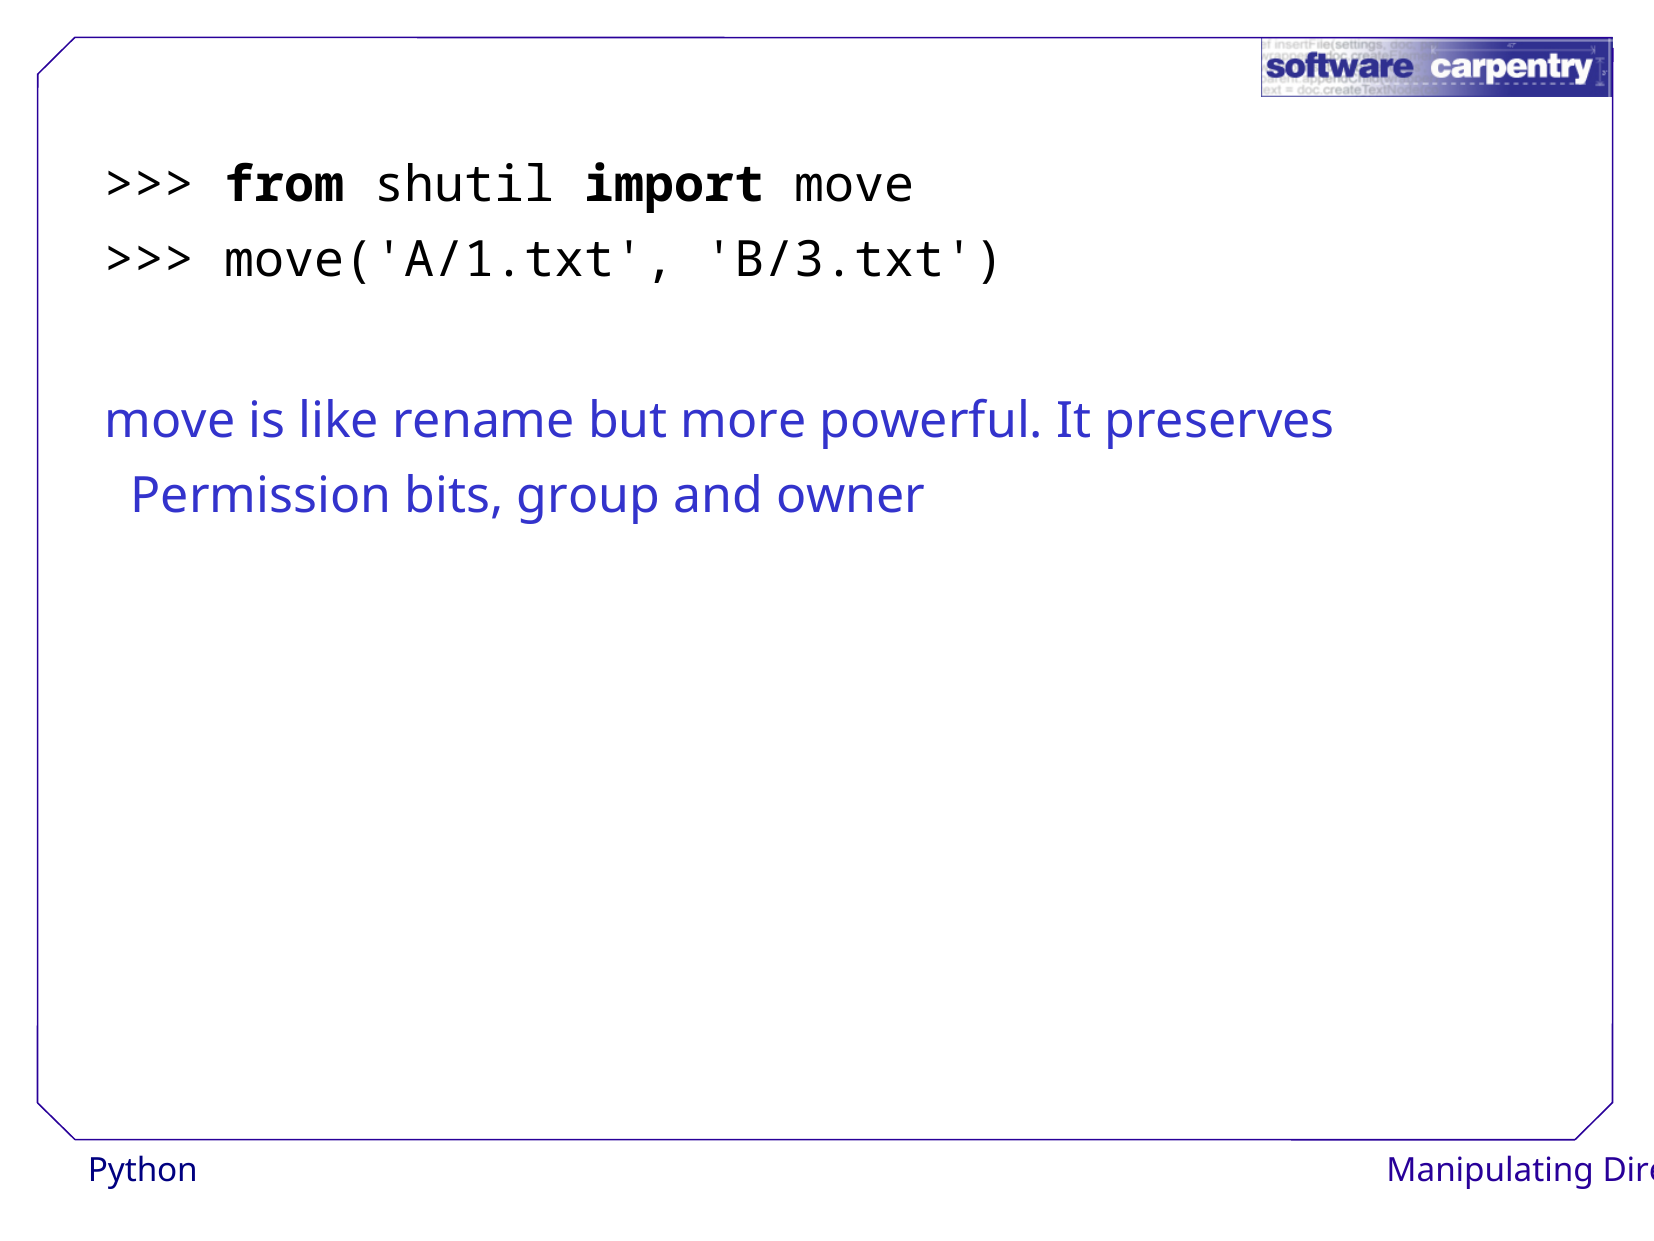

>>> from shutil import move
>>> move('A/1.txt', 'B/3.txt')
move is like rename but more powerful. It preserves
 Permission bits, group and owner